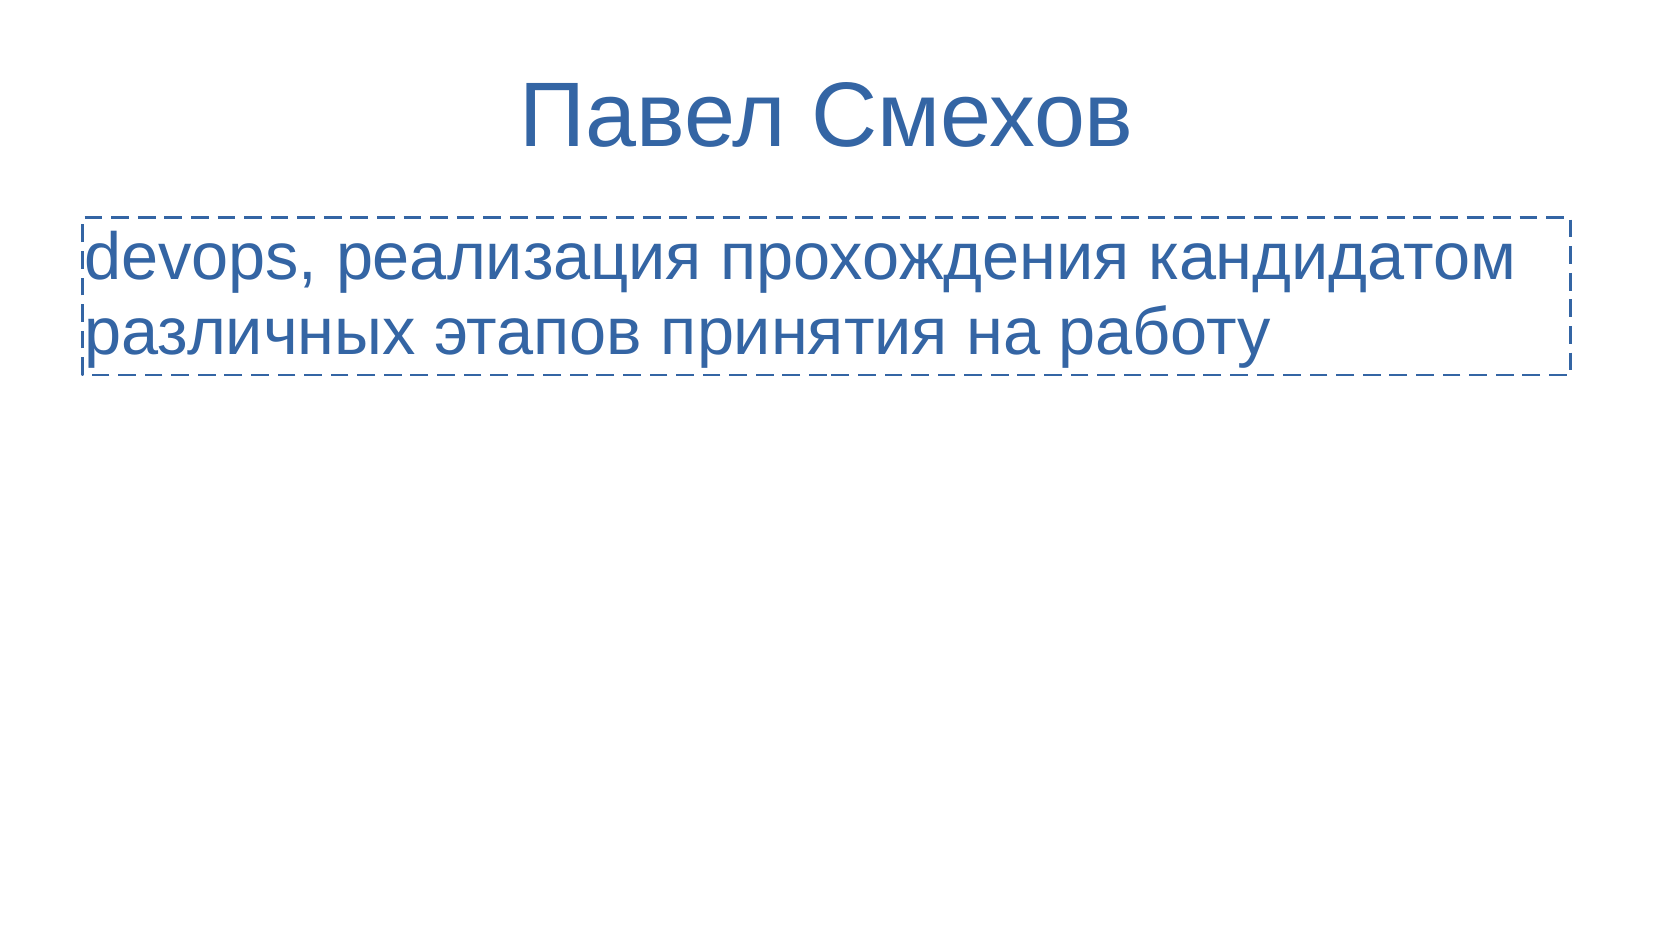

# Павел Смехов
devops, реализация прохождения кандидатом различных этапов принятия на работу